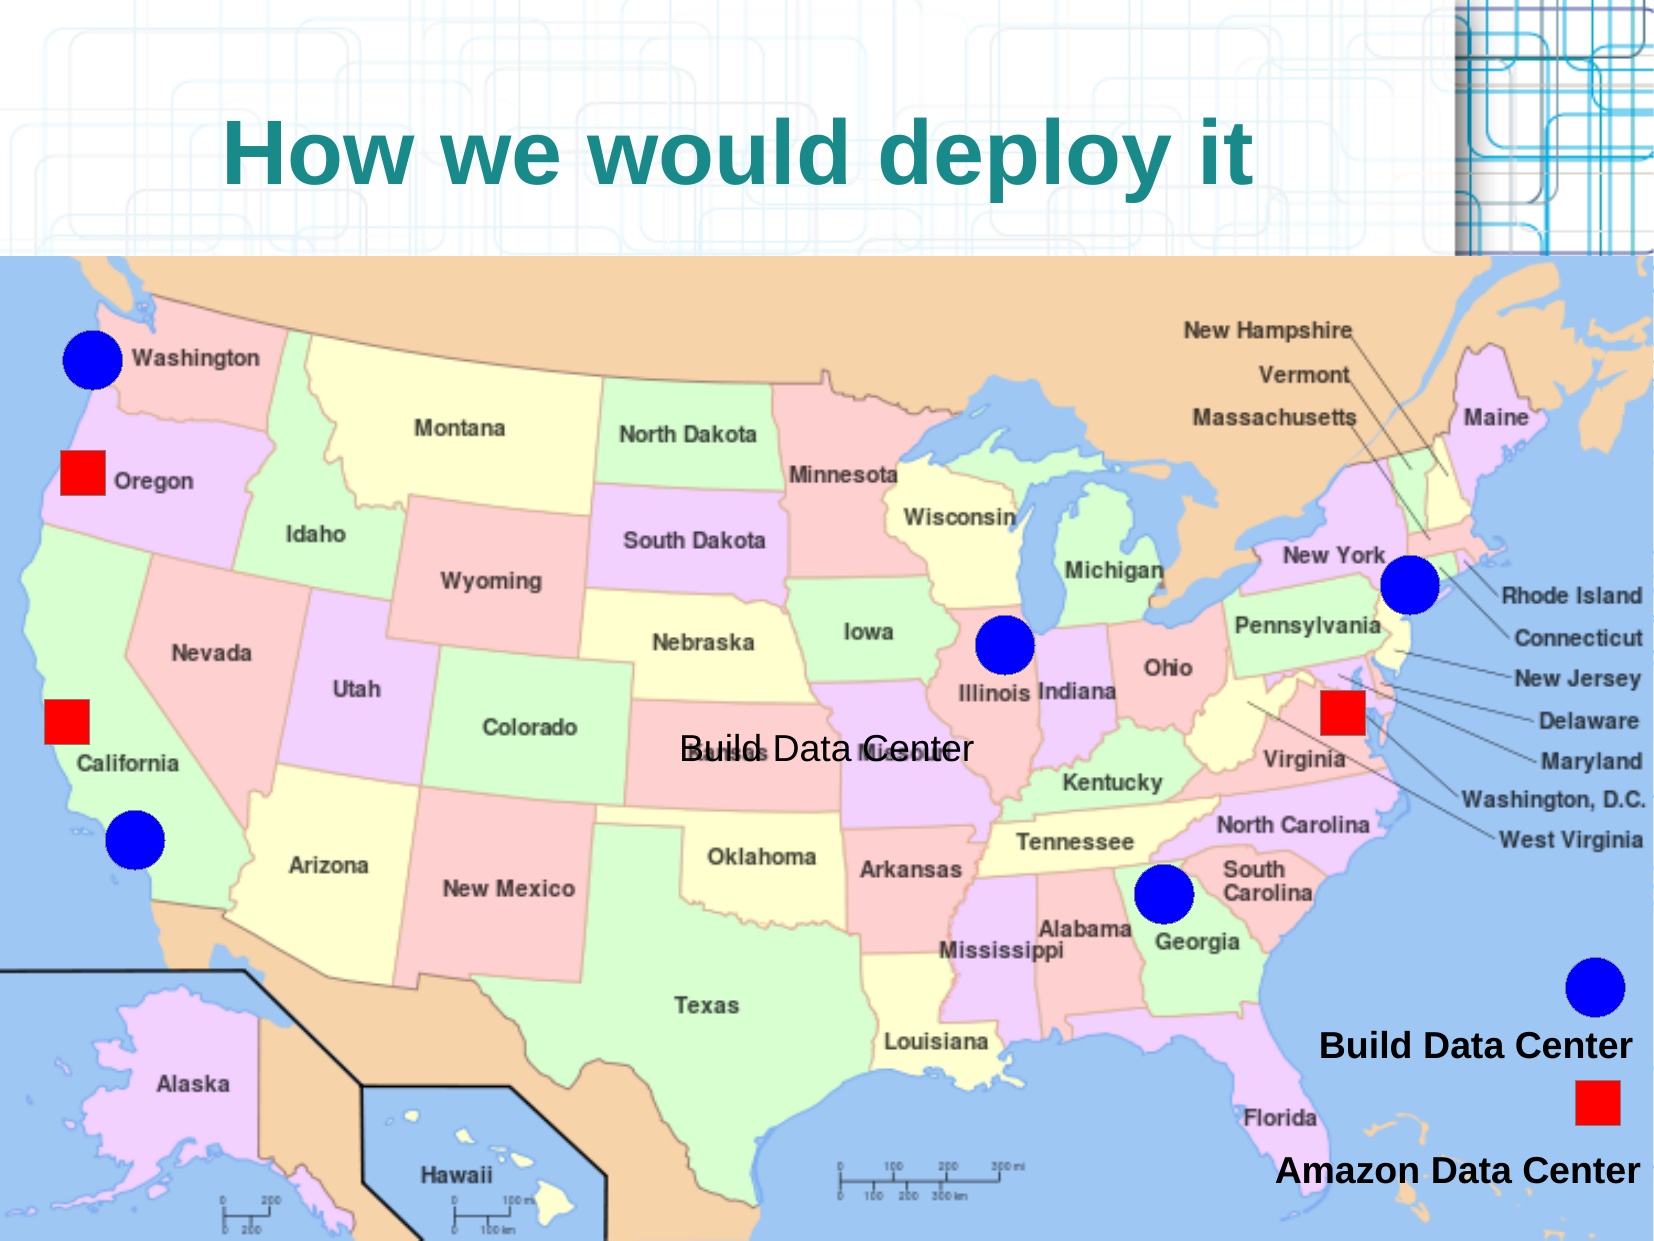

# How we would deploy it
Build Data Center
4
Amazon Data Center